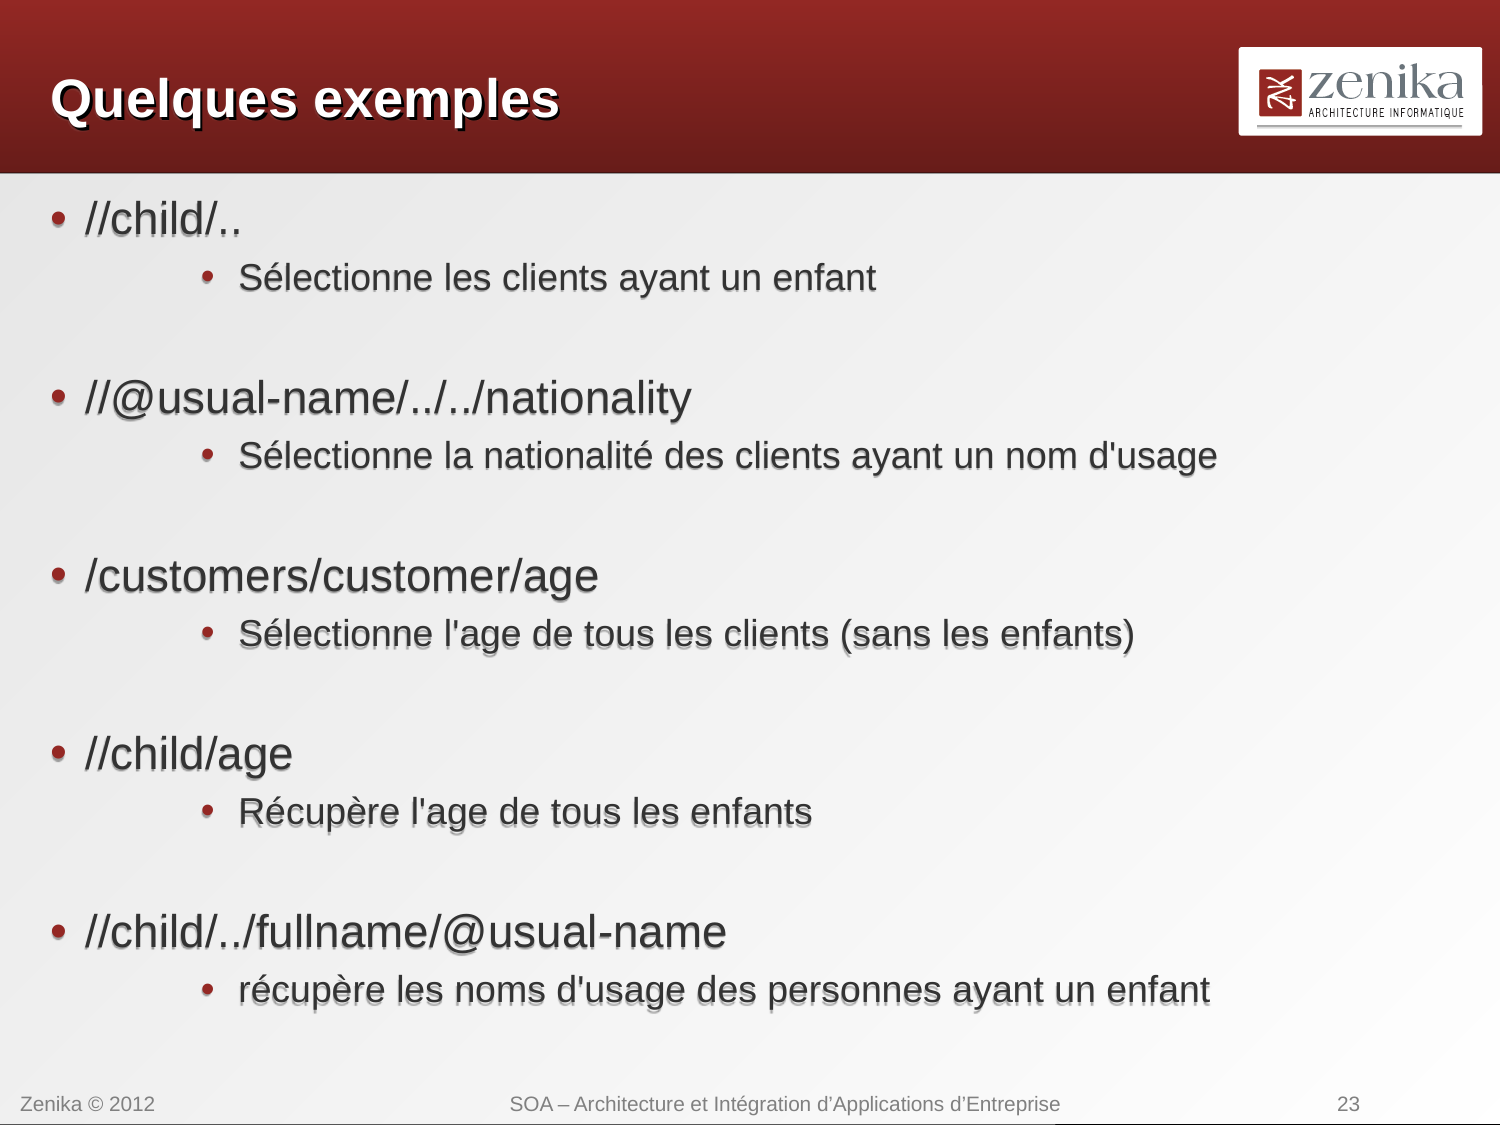

# Quelques exemples
//child/..
Sélectionne les clients ayant un enfant
//@usual-name/../../nationality
Sélectionne la nationalité des clients ayant un nom d'usage
/customers/customer/age
Sélectionne l'age de tous les clients (sans les enfants)
//child/age
Récupère l'age de tous les enfants
//child/../fullname/@usual-name
récupère les noms d'usage des personnes ayant un enfant